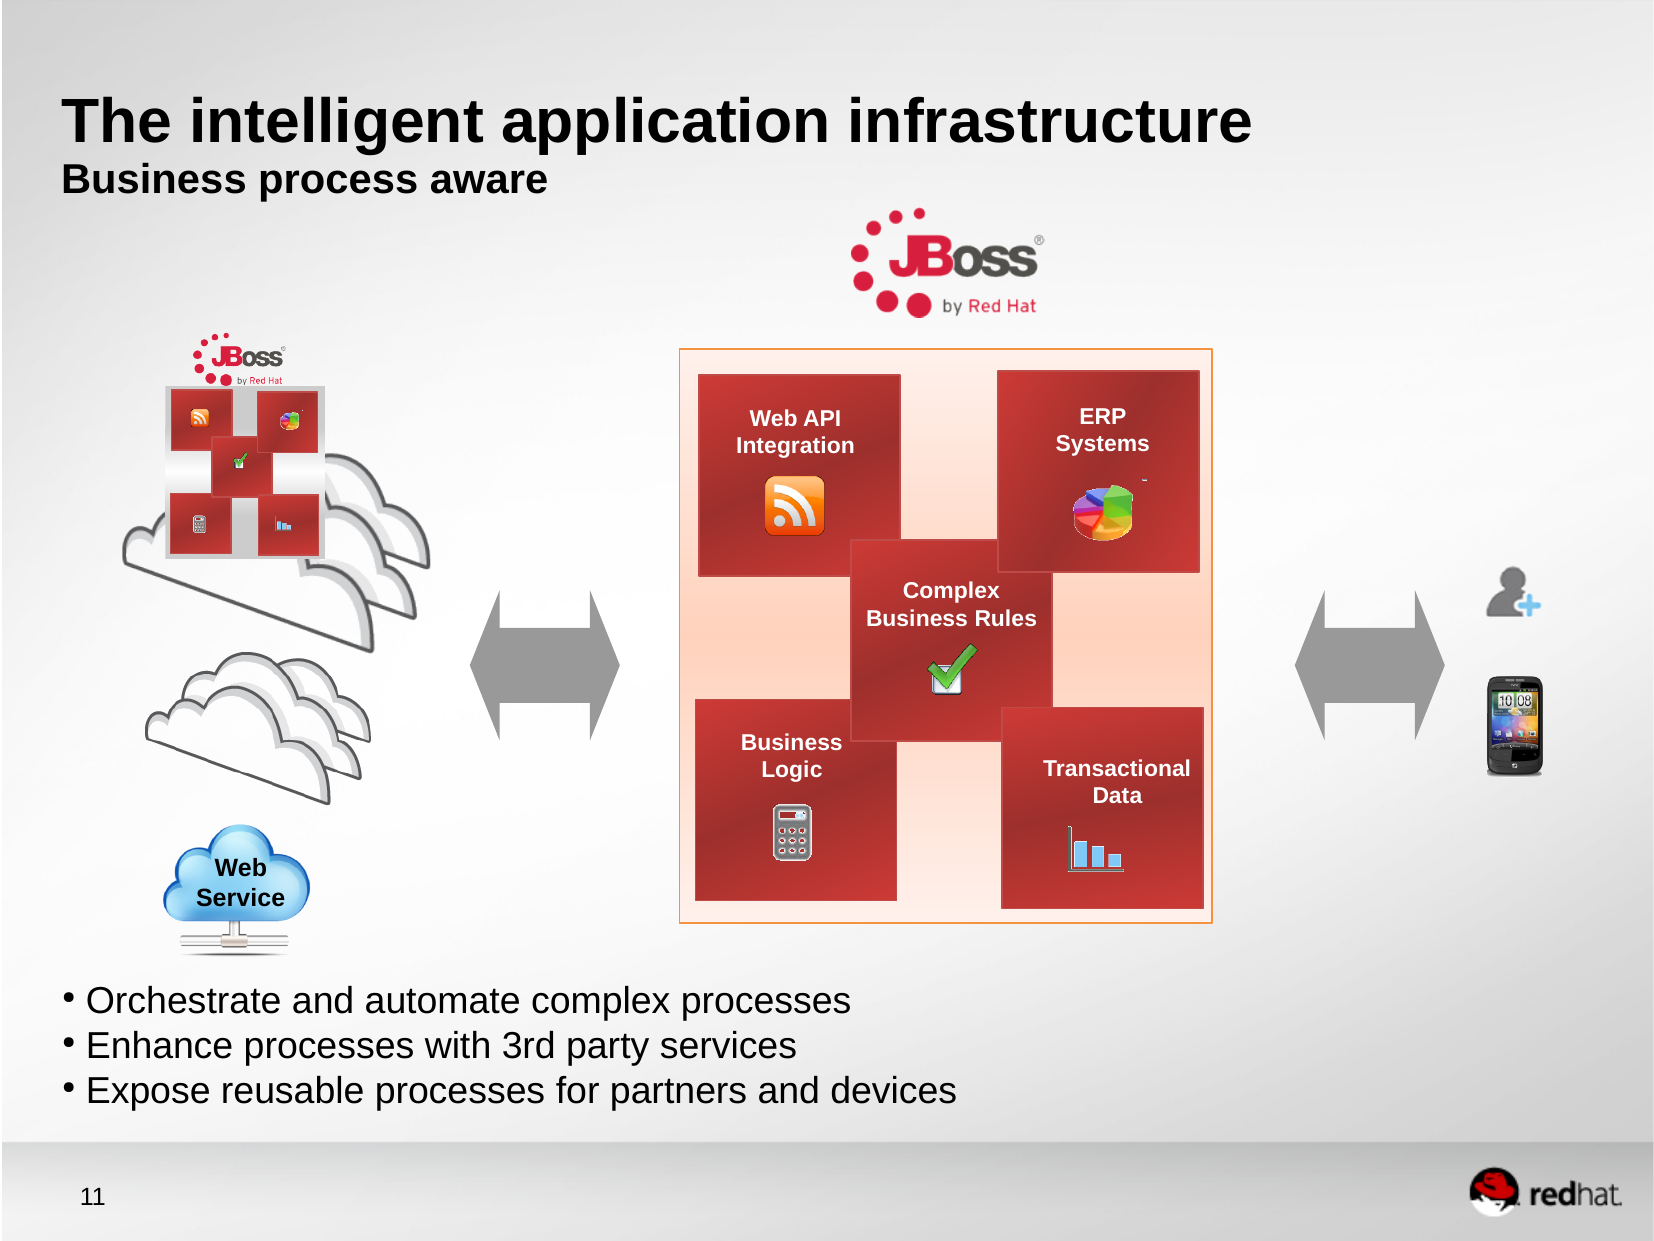

The intelligent application infrastructure
Business process aware
ERP
Systems
Web API
Integration
Complex
Business Rules
Business
Logic
Transactional
Data
Web Service
 Orchestrate and automate complex processes
 Enhance processes with 3rd party services
 Expose reusable processes for partners and devices